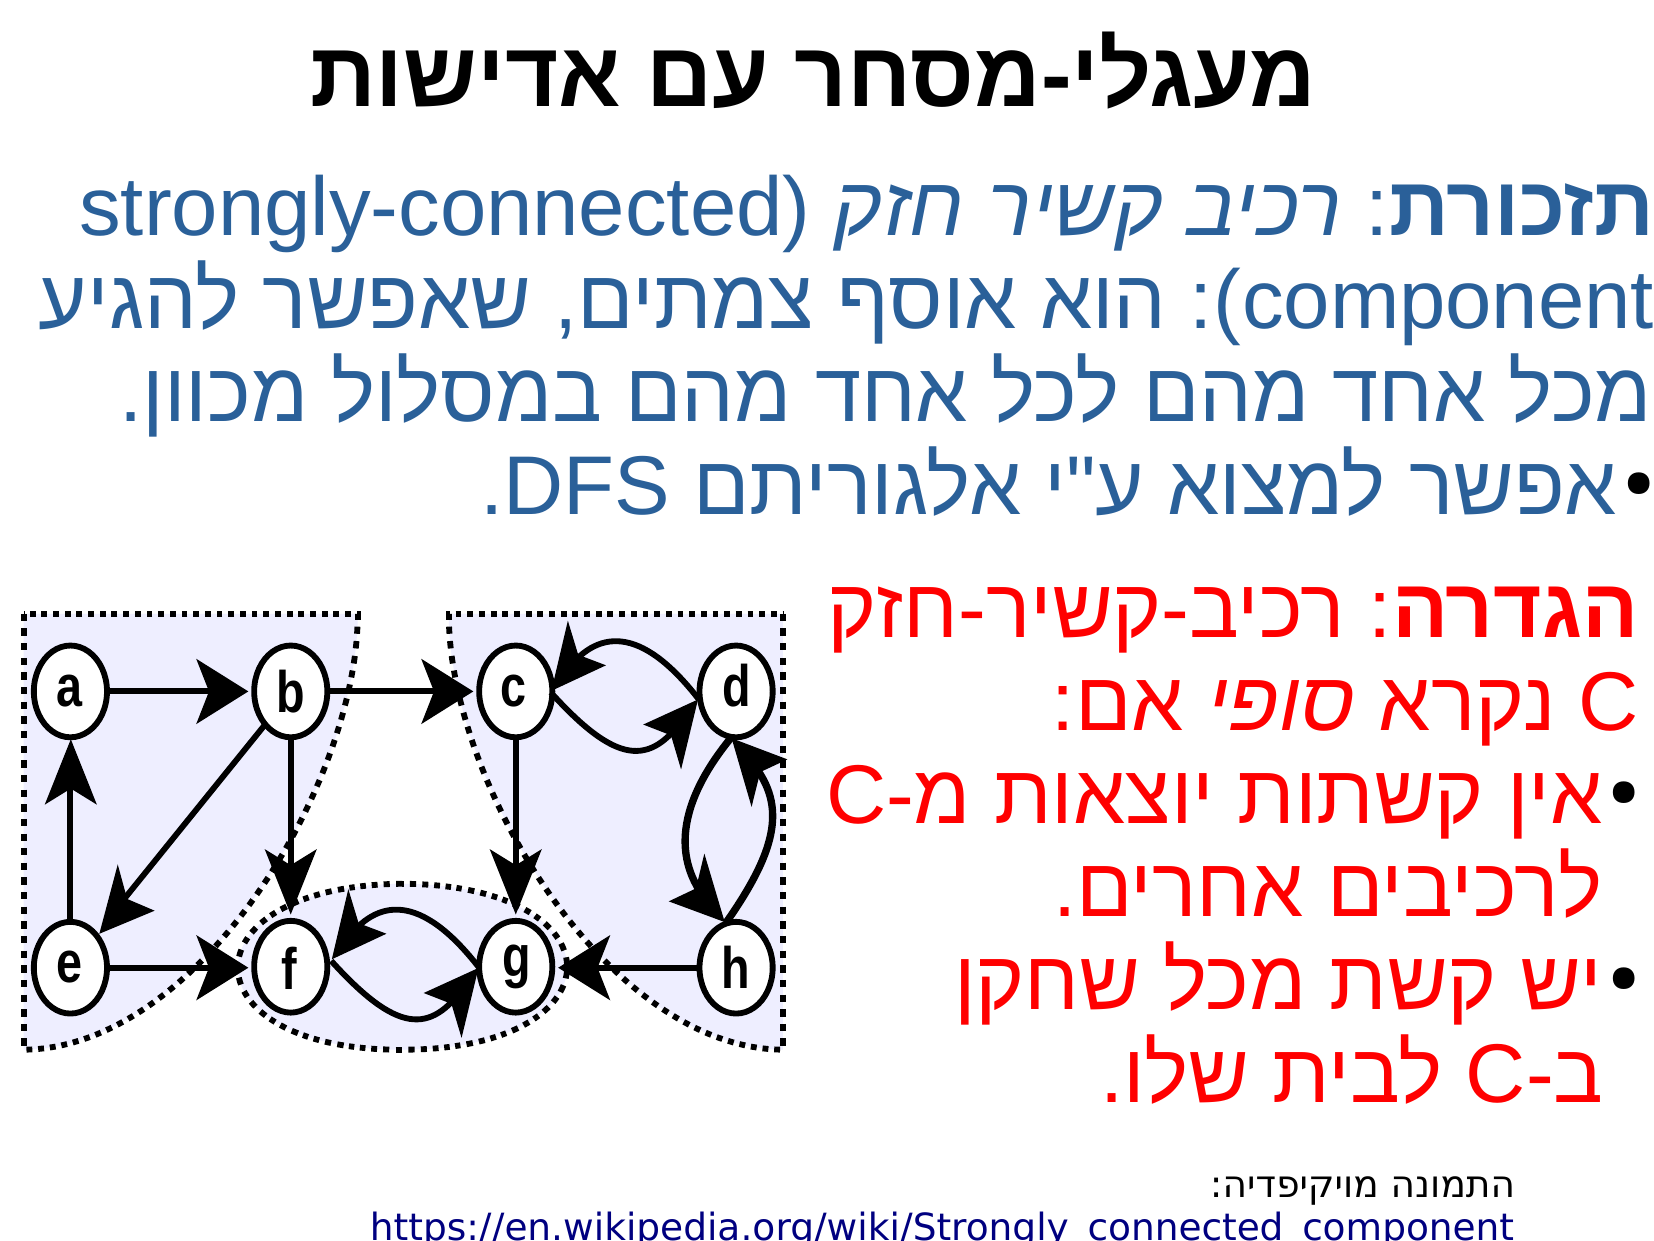

# מעגלי-מסחר עם אדישות
תזכורת: רכיב קשיר חזק (strongly-connected component): הוא אוסף צמתים, שאפשר להגיע מכל אחד מהם לכל אחד מהם במסלול מכוון.
אפשר למצוא ע"י אלגוריתם DFS.
הגדרה: רכיב-קשיר-חזק C נקרא סופי אם:
אין קשתות יוצאות מ-C לרכיבים אחרים.
יש קשת מכל שחקן ב-C לבית שלו.
התמונה מויקיפדיה: https://en.wikipedia.org/wiki/Strongly_connected_component